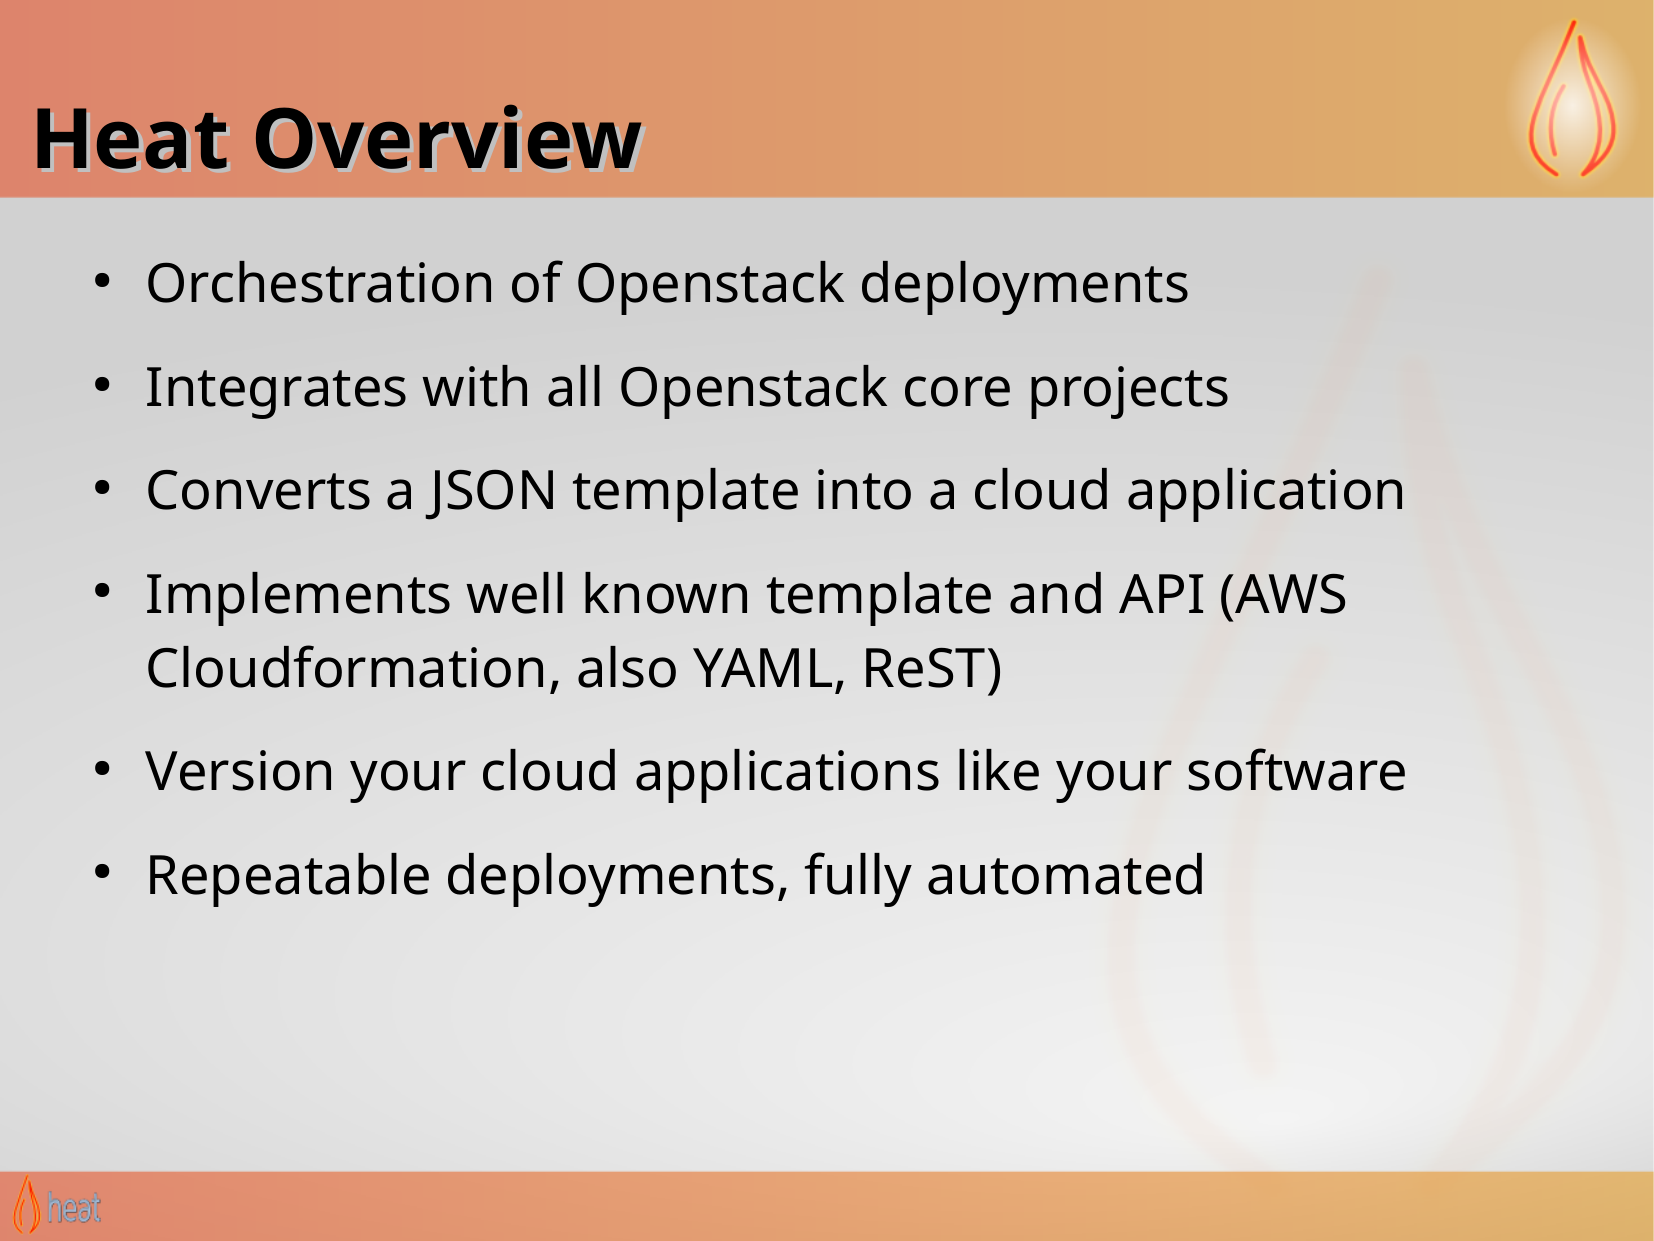

# Heat Overview
Orchestration of Openstack deployments
Integrates with all Openstack core projects
Converts a JSON template into a cloud application
Implements well known template and API (AWS Cloudformation, also YAML, ReST)
Version your cloud applications like your software
Repeatable deployments, fully automated